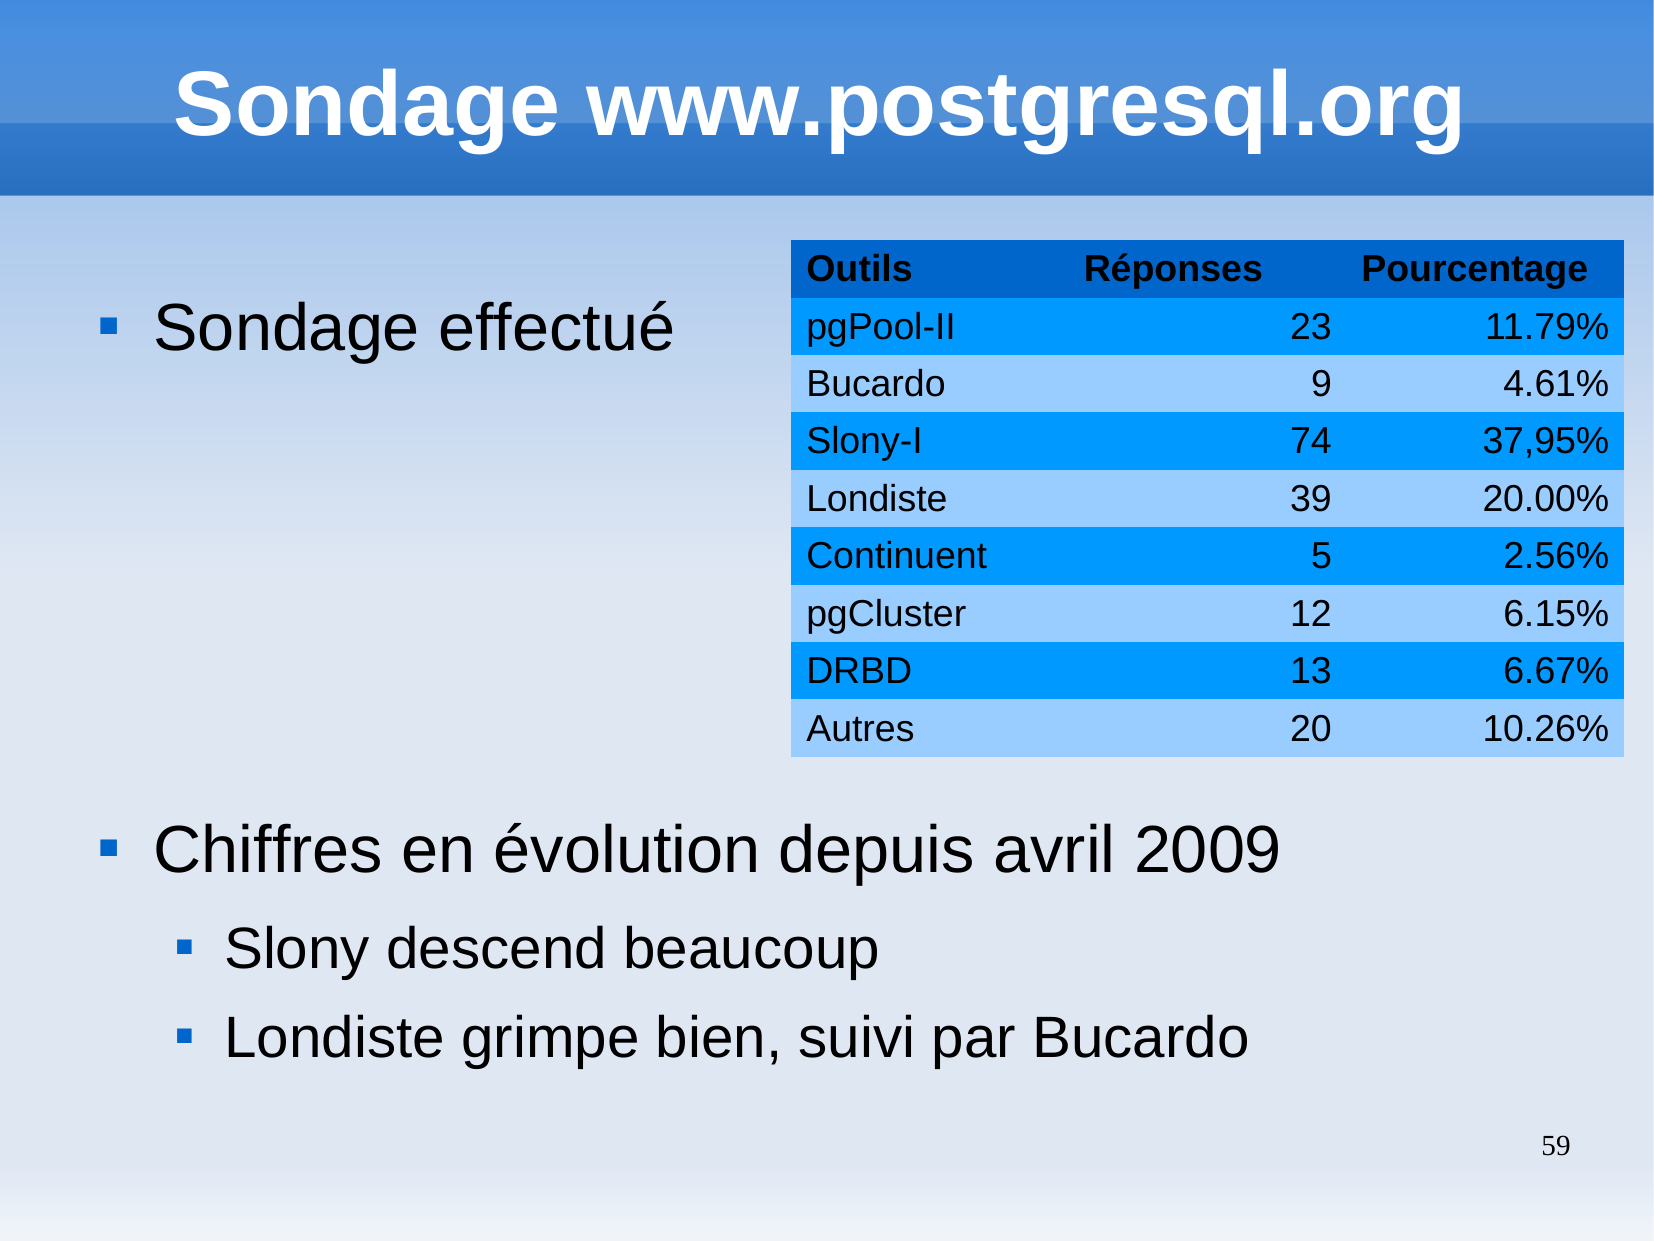

# Sondage www.postgresql.org
| Outils | Réponses | Pourcentage |
| --- | --- | --- |
| pgPool-II | 23 | 11.79% |
| Bucardo | 9 | 4.61% |
| Slony-I | 74 | 37,95% |
| Londiste | 39 | 20.00% |
| Continuent | 5 | 2.56% |
| pgCluster | 12 | 6.15% |
| DRBD | 13 | 6.67% |
| Autres | 20 | 10.26% |
Sondage effectué
Chiffres en évolution depuis avril 2009
Slony descend beaucoup
Londiste grimpe bien, suivi par Bucardo
59